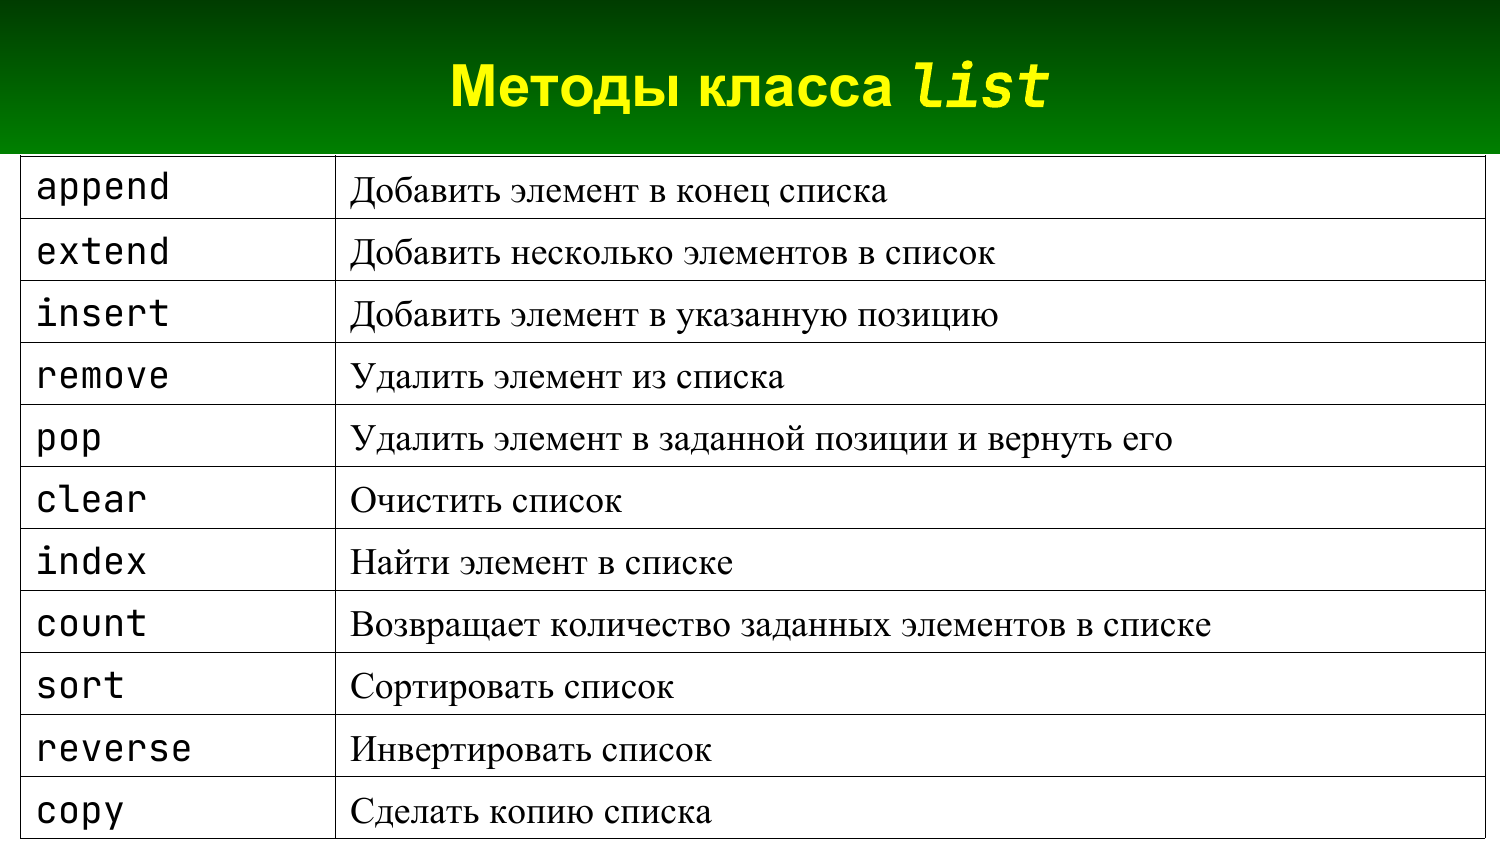

# Методы класса list
| append | Добавить элемент в конец списка |
| --- | --- |
| extend | Добавить несколько элементов в список |
| insert | Добавить элемент в указанную позицию |
| remove | Удалить элемент из списка |
| pop | Удалить элемент в заданной позиции и вернуть его |
| clear | Очистить список |
| index | Найти элемент в списке |
| count | Возвращает количество заданных элементов в списке |
| sort | Сортировать список |
| reverse | Инвертировать список |
| copy | Сделать копию списка |